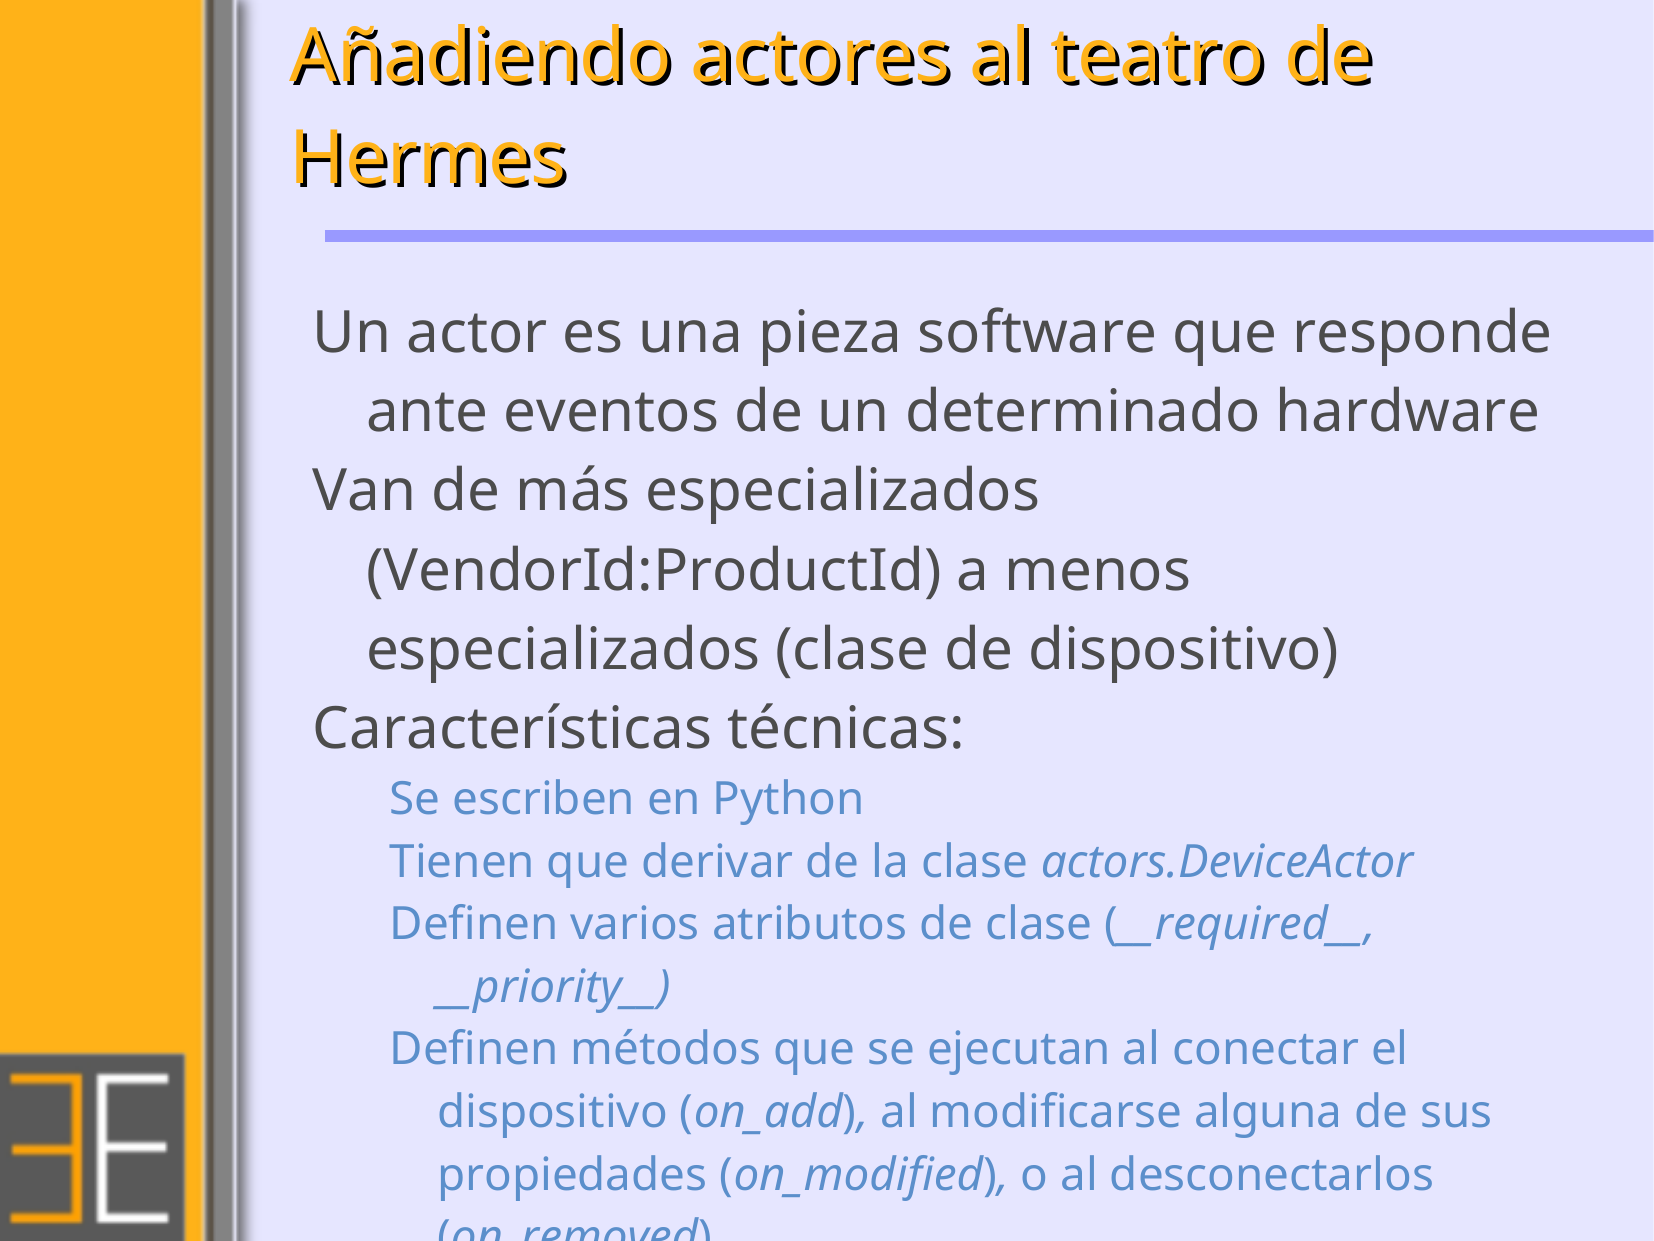

# Añadiendo actores al teatro de Hermes
Un actor es una pieza software que responde ante eventos de un determinado hardware
Van de más especializados (VendorId:ProductId) a menos especializados (clase de dispositivo)
Características técnicas:
Se escriben en Python
Tienen que derivar de la clase actors.DeviceActor
Definen varios atributos de clase (__required__, __priority__)
Definen métodos que se ejecutan al conectar el dispositivo (on_add), al modificarse alguna de sus propiedades (on_modified), o al desconectarlos (on_removed).
Ver el fichero actors/deviceactor.py